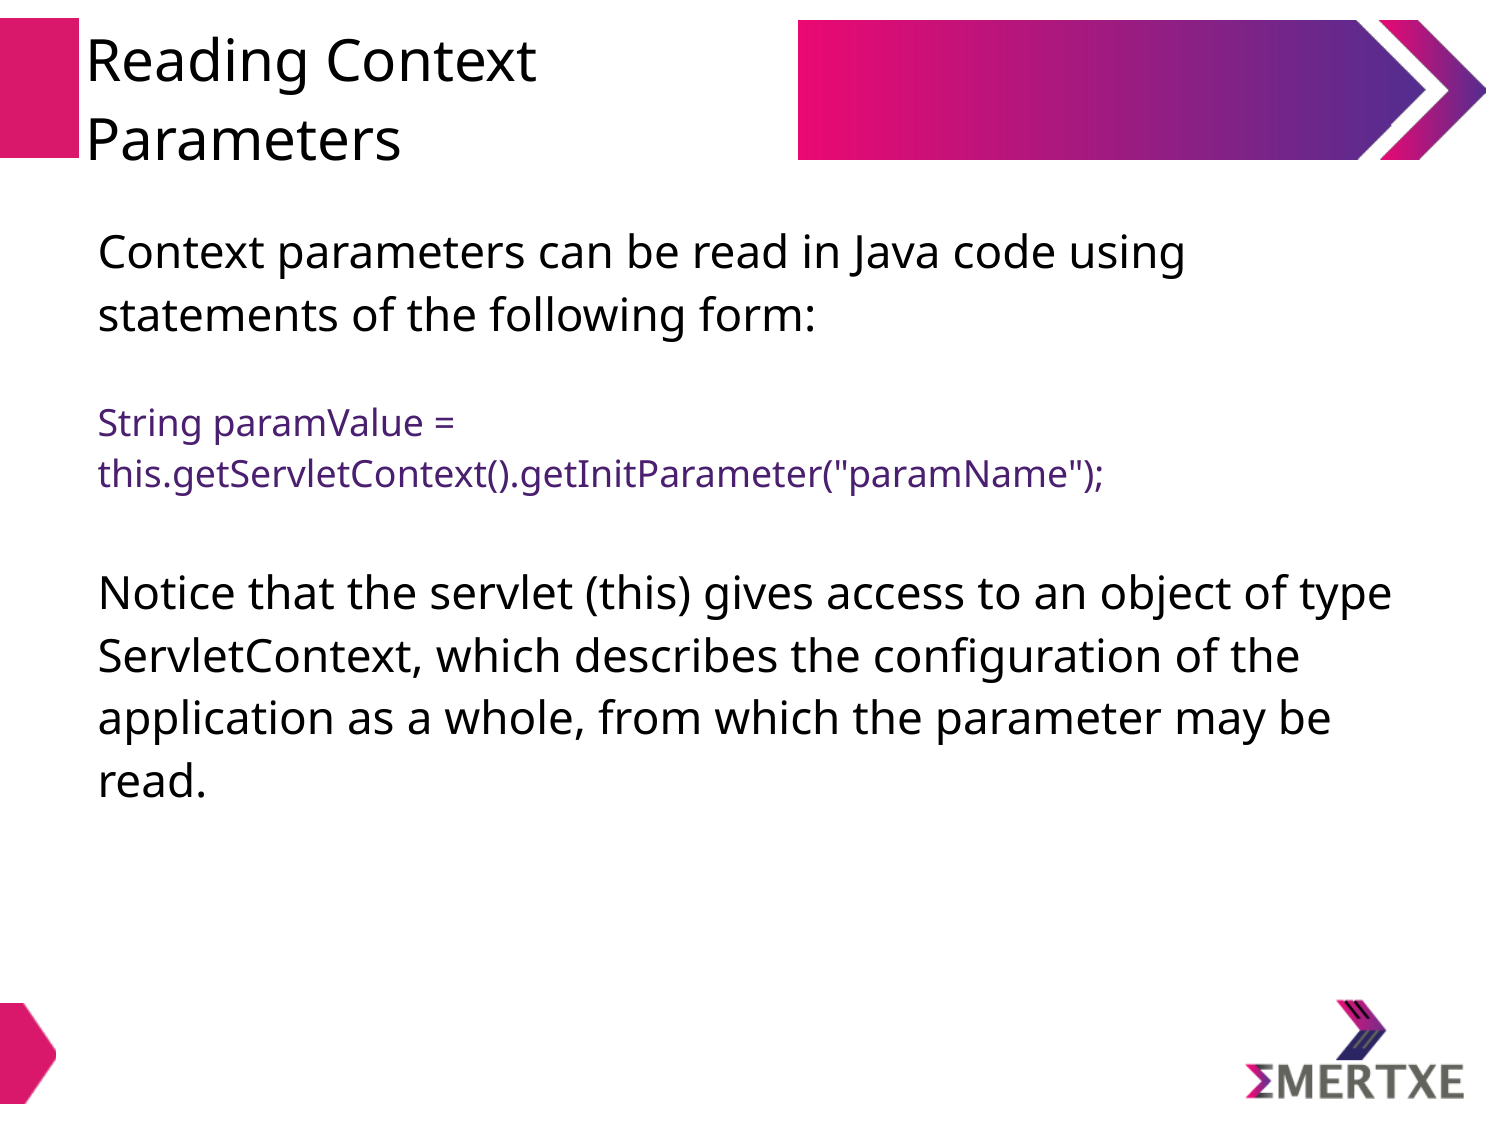

Reading Context Parameters
Context parameters can be read in Java code using statements of the following form:
String paramValue = this.getServletContext().getInitParameter("paramName");
Notice that the servlet (this) gives access to an object of type ServletContext, which describes the configuration of the application as a whole, from which the parameter may be read.